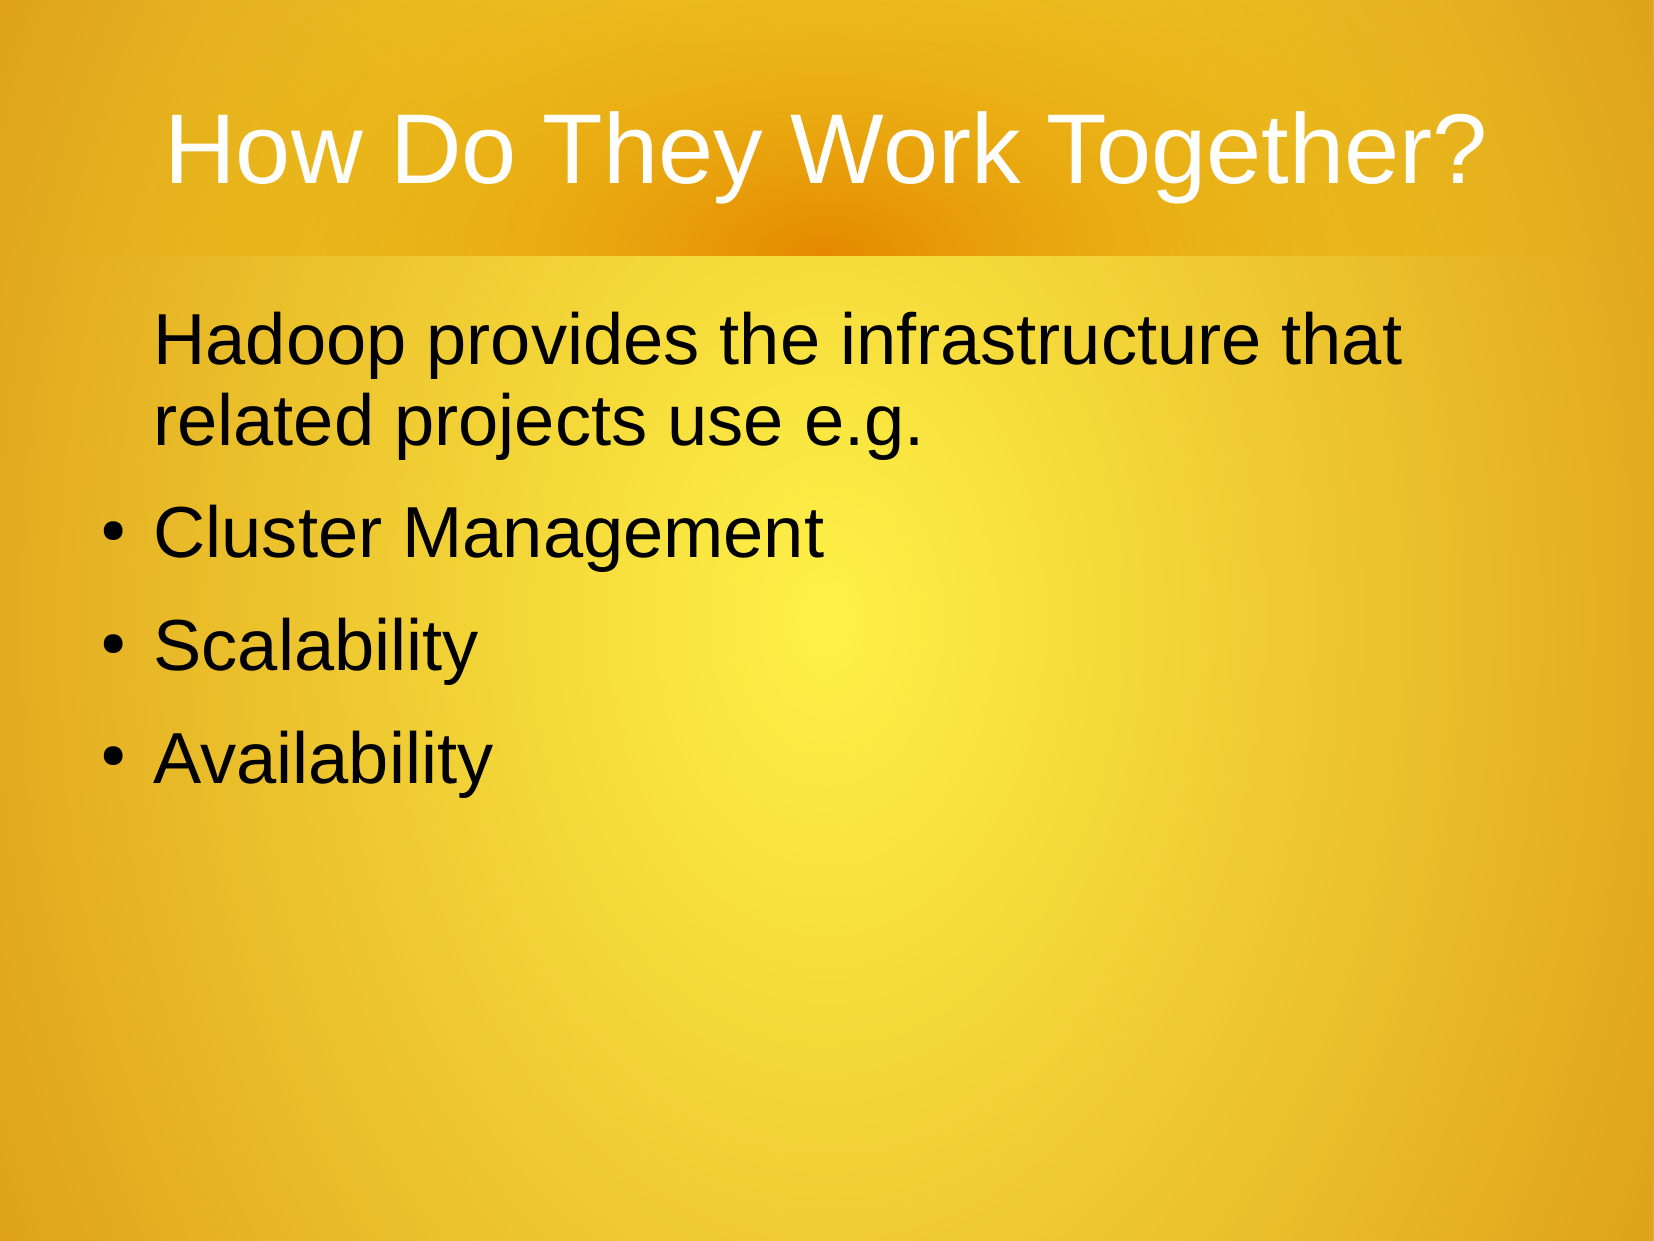

# How Do They Work Together?
Hadoop provides the infrastructure that related projects use e.g.
Cluster Management
Scalability
Availability